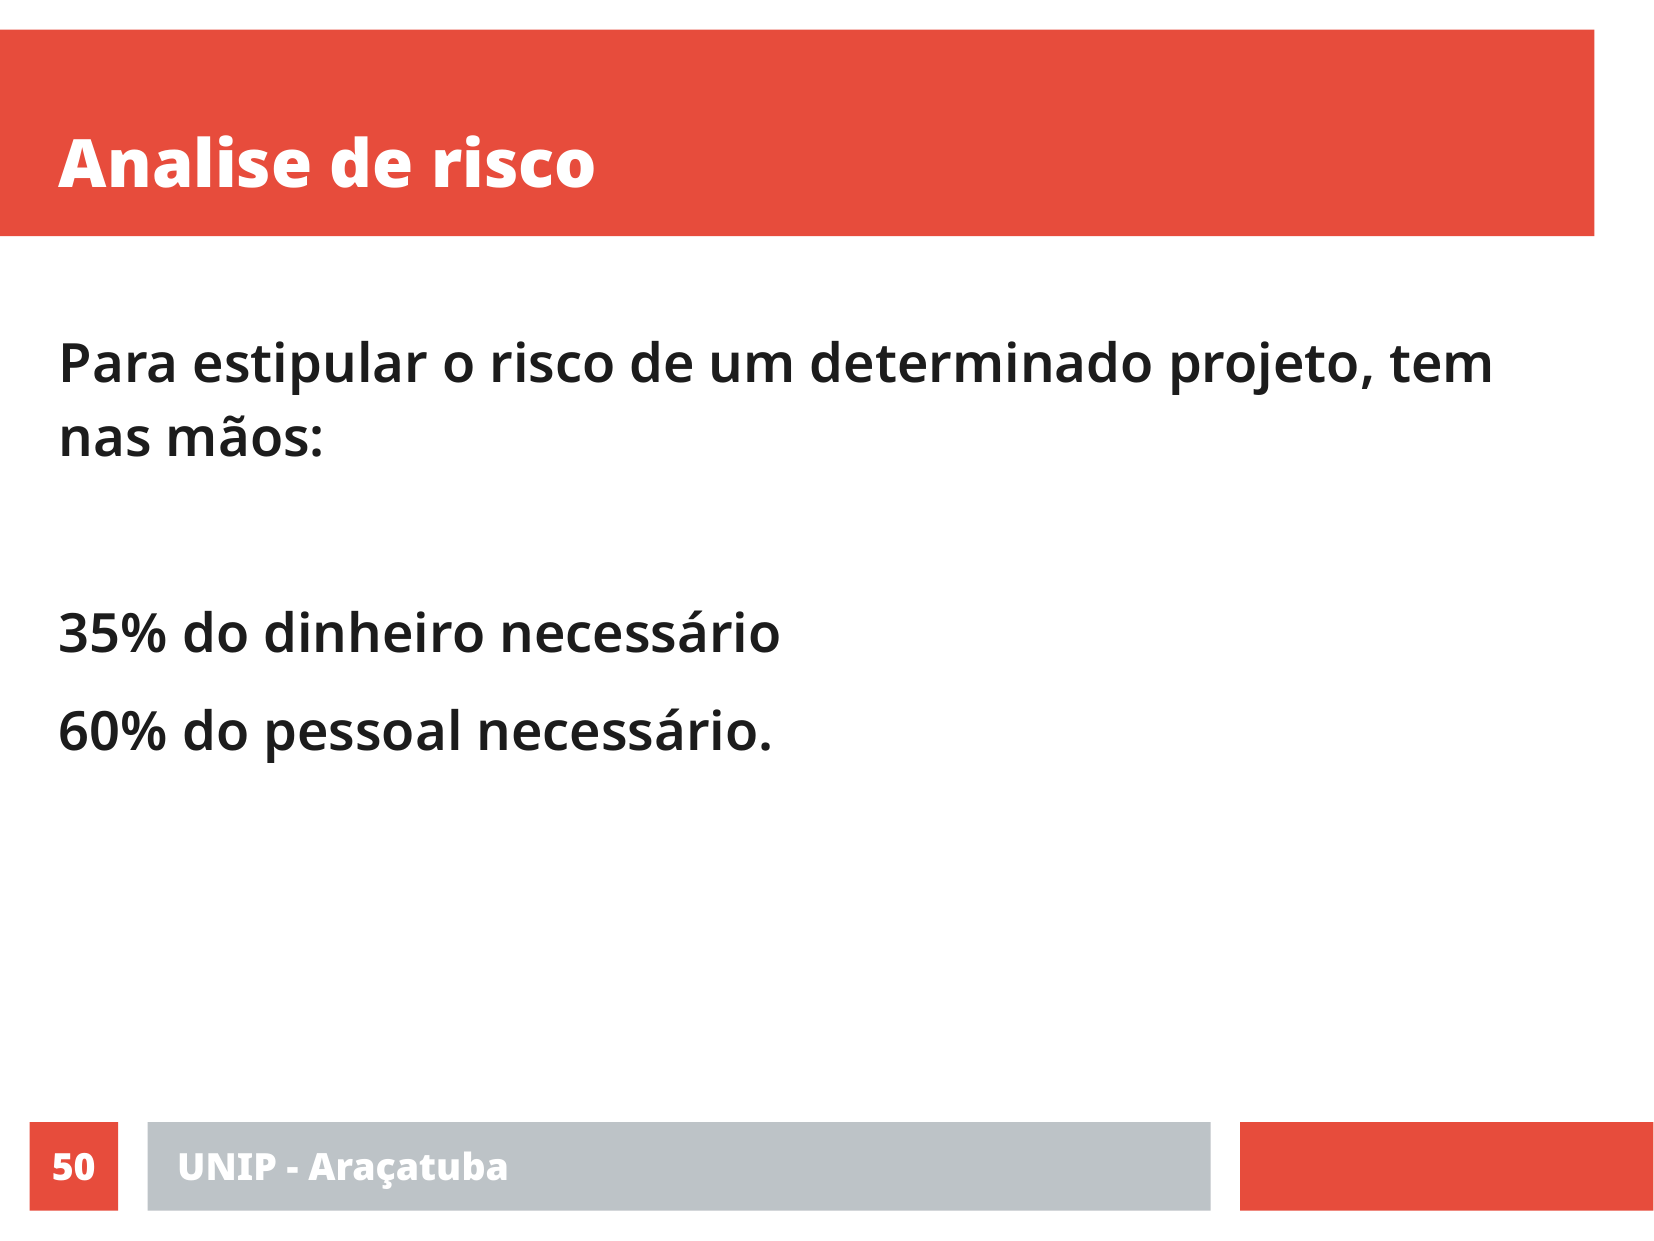

# Analise de risco
Para estipular o risco de um determinado projeto, tem nas mãos:
35% do dinheiro necessário
60% do pessoal necessário.
50
UNIP - Araçatuba